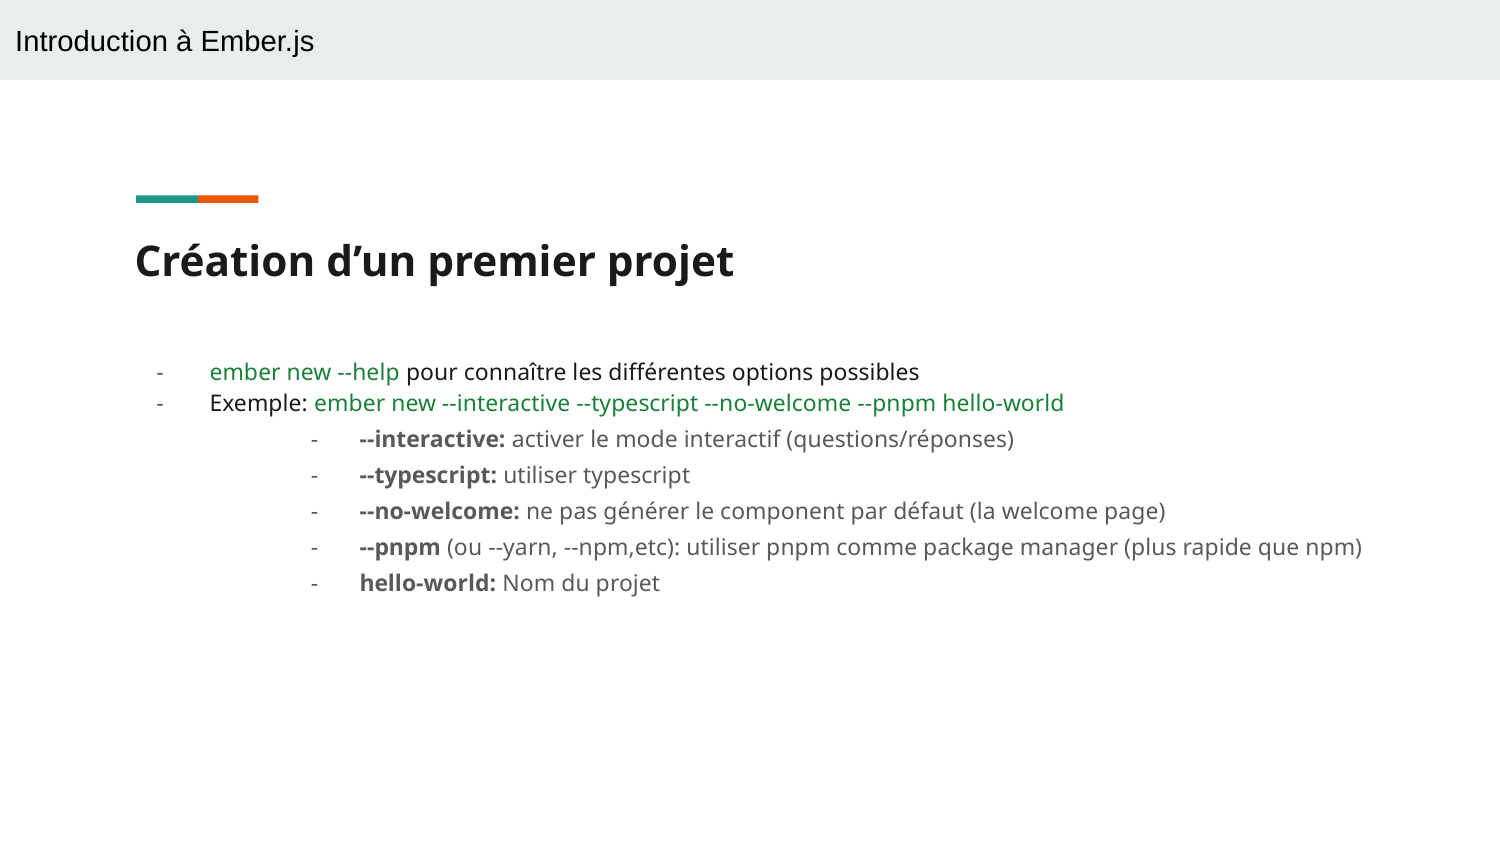

# Création d’un premier projet
ember new --help pour connaître les différentes options possibles
Exemple: ember new --interactive --typescript --no-welcome --pnpm hello-world
--interactive: activer le mode interactif (questions/réponses)
--typescript: utiliser typescript
--no-welcome: ne pas générer le component par défaut (la welcome page)
--pnpm (ou --yarn, --npm,etc): utiliser pnpm comme package manager (plus rapide que npm)
hello-world: Nom du projet